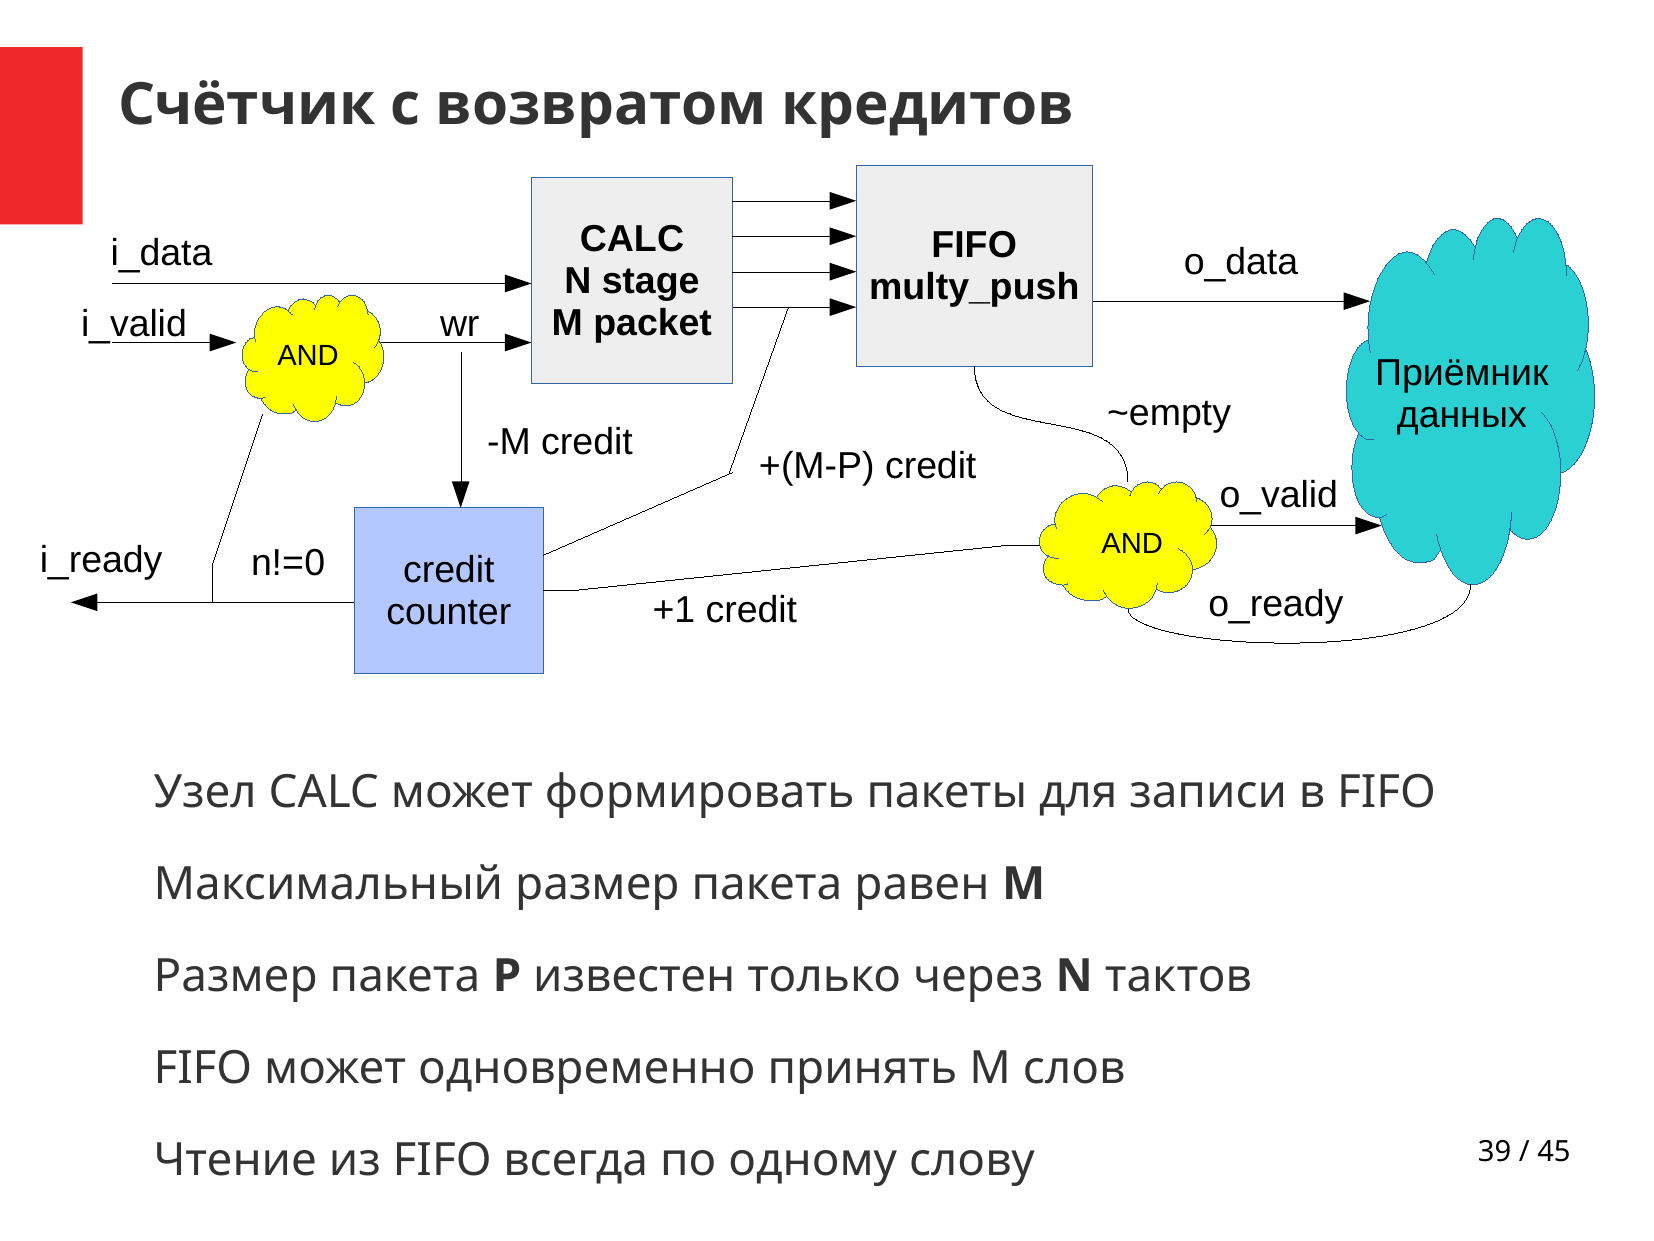

# Счётчик с возвратом кредитов
FIFO
multy_push
CALC
N stage
M packet
Приёмник
данных
i_data
o_data
i_valid
AND
wr
~empty
-M credit
+(M-P) credit
o_valid
credit
counter
AND
i_ready
n!=0
o_ready
+1 credit
Узел CALC может формировать пакеты для записи в FIFO
Максимальный размер пакета равен M
Размер пакета P известен только через N тактов
FIFO может одновременно принять M слов
Чтение из FIFO всегда по одному слову
39